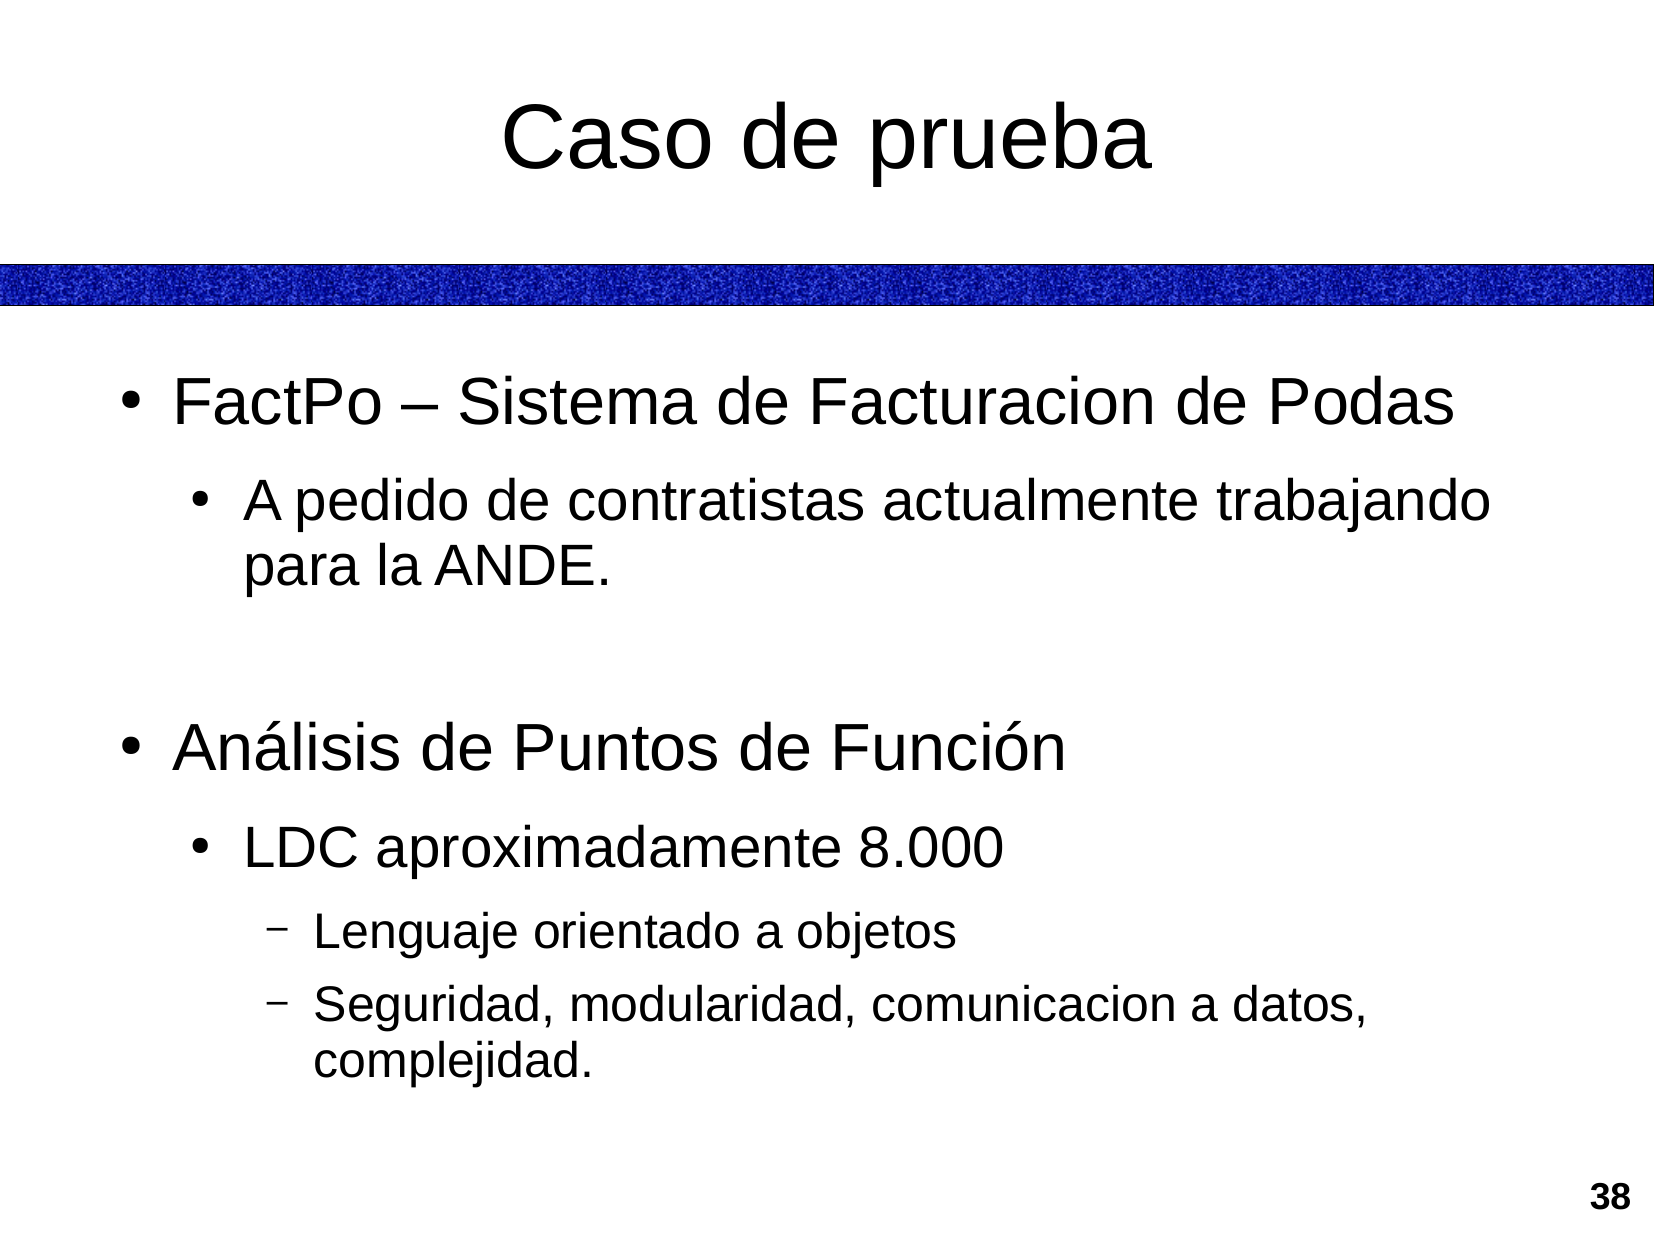

# Caso de prueba
FactPo – Sistema de Facturacion de Podas
A pedido de contratistas actualmente trabajando para la ANDE.
Análisis de Puntos de Función
LDC aproximadamente 8.000
Lenguaje orientado a objetos
Seguridad, modularidad, comunicacion a datos, complejidad.